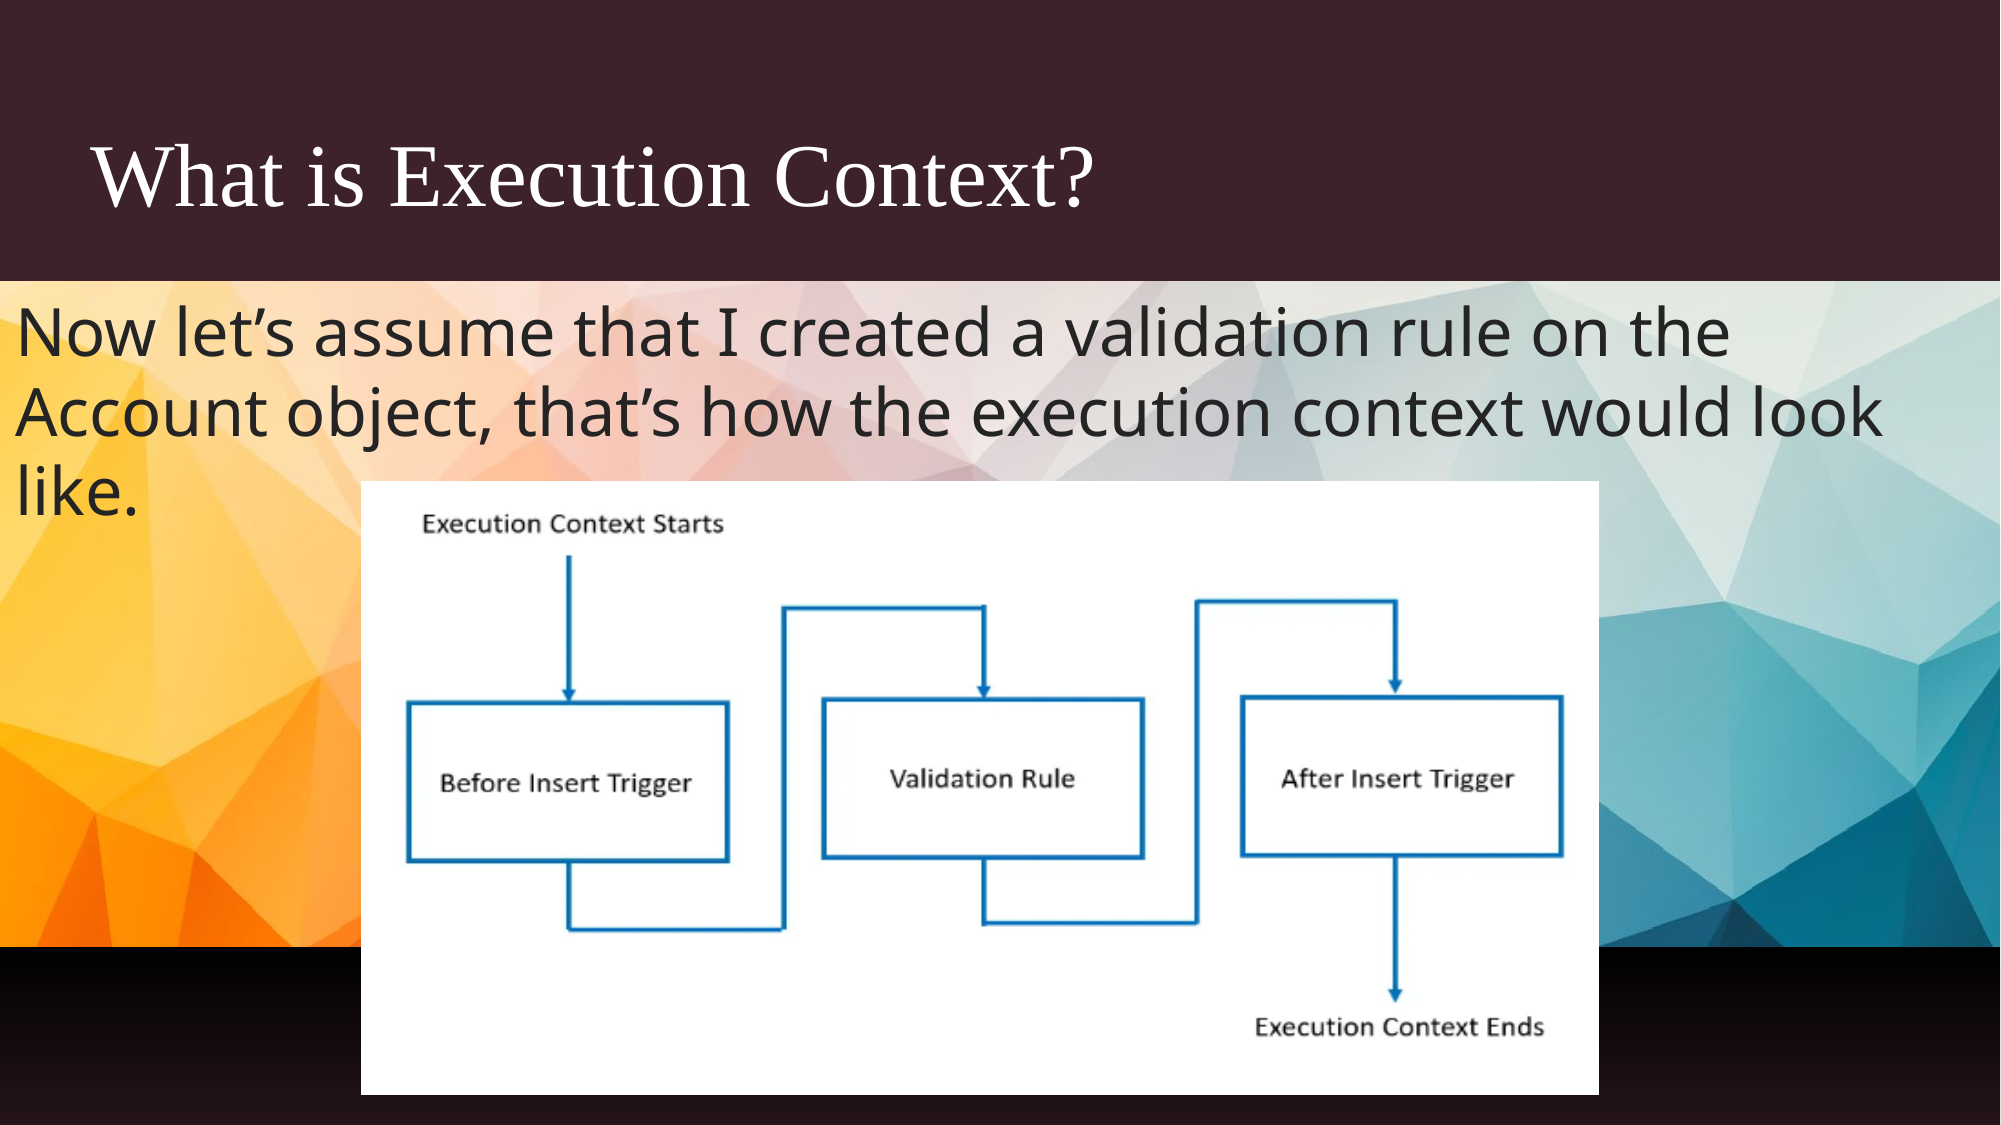

# What is Execution Context?
Now let’s assume that I created a validation rule on the Account object, that’s how the execution context would look like.